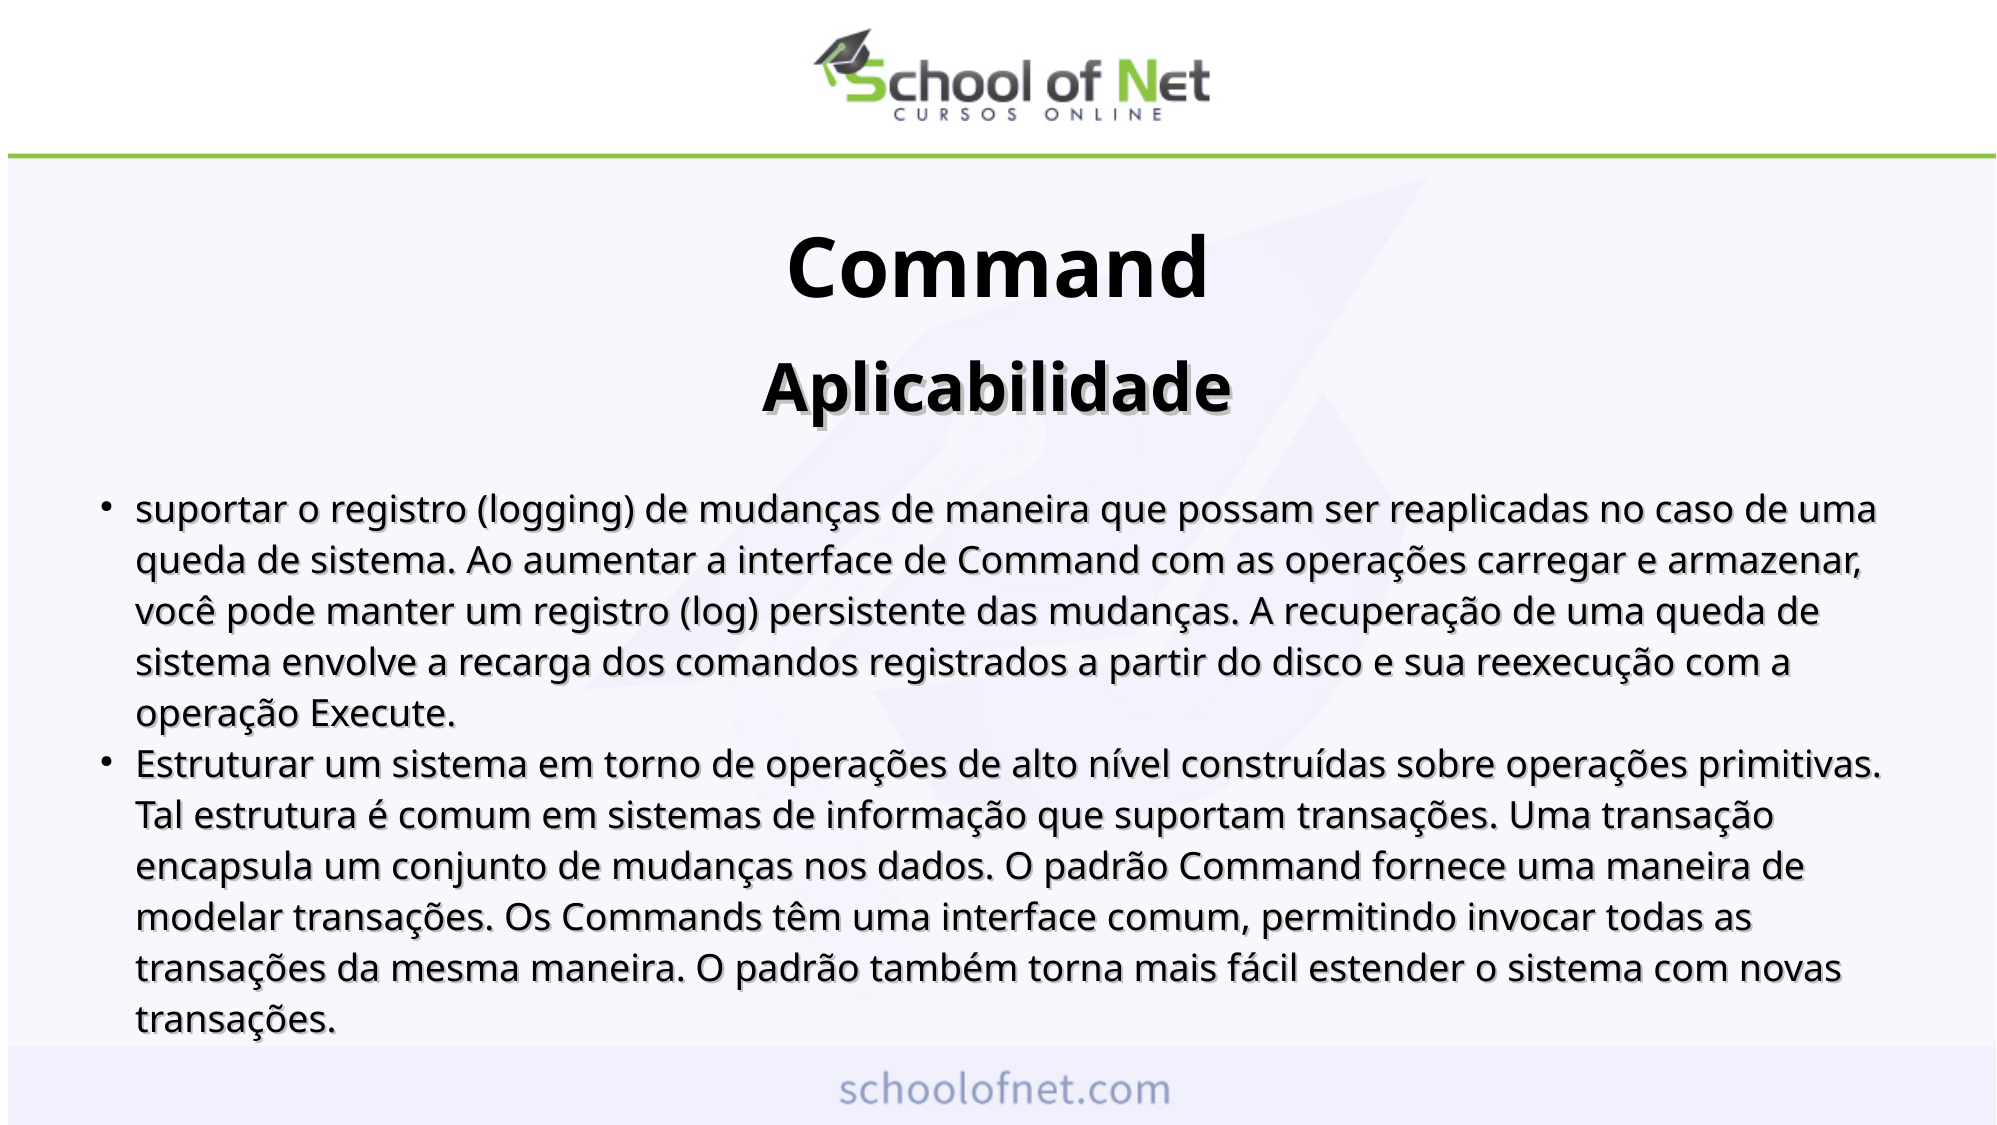

# Command
Aplicabilidade
suportar o registro (logging) de mudanças de maneira que possam ser reaplicadas no caso de uma queda de sistema. Ao aumentar a interface de Command com as operações carregar e armazenar, você pode manter um registro (log) persistente das mudanças. A recuperação de uma queda de sistema envolve a recarga dos comandos registrados a partir do disco e sua reexecução com a operação Execute.
Estruturar um sistema em torno de operações de alto nível construídas sobre operações primitivas. Tal estrutura é comum em sistemas de informação que suportam transações. Uma transação encapsula um conjunto de mudanças nos dados. O padrão Command fornece uma maneira de modelar transações. Os Commands têm uma interface comum, permitindo invocar todas as transações da mesma maneira. O padrão também torna mais fácil estender o sistema com novas transações.